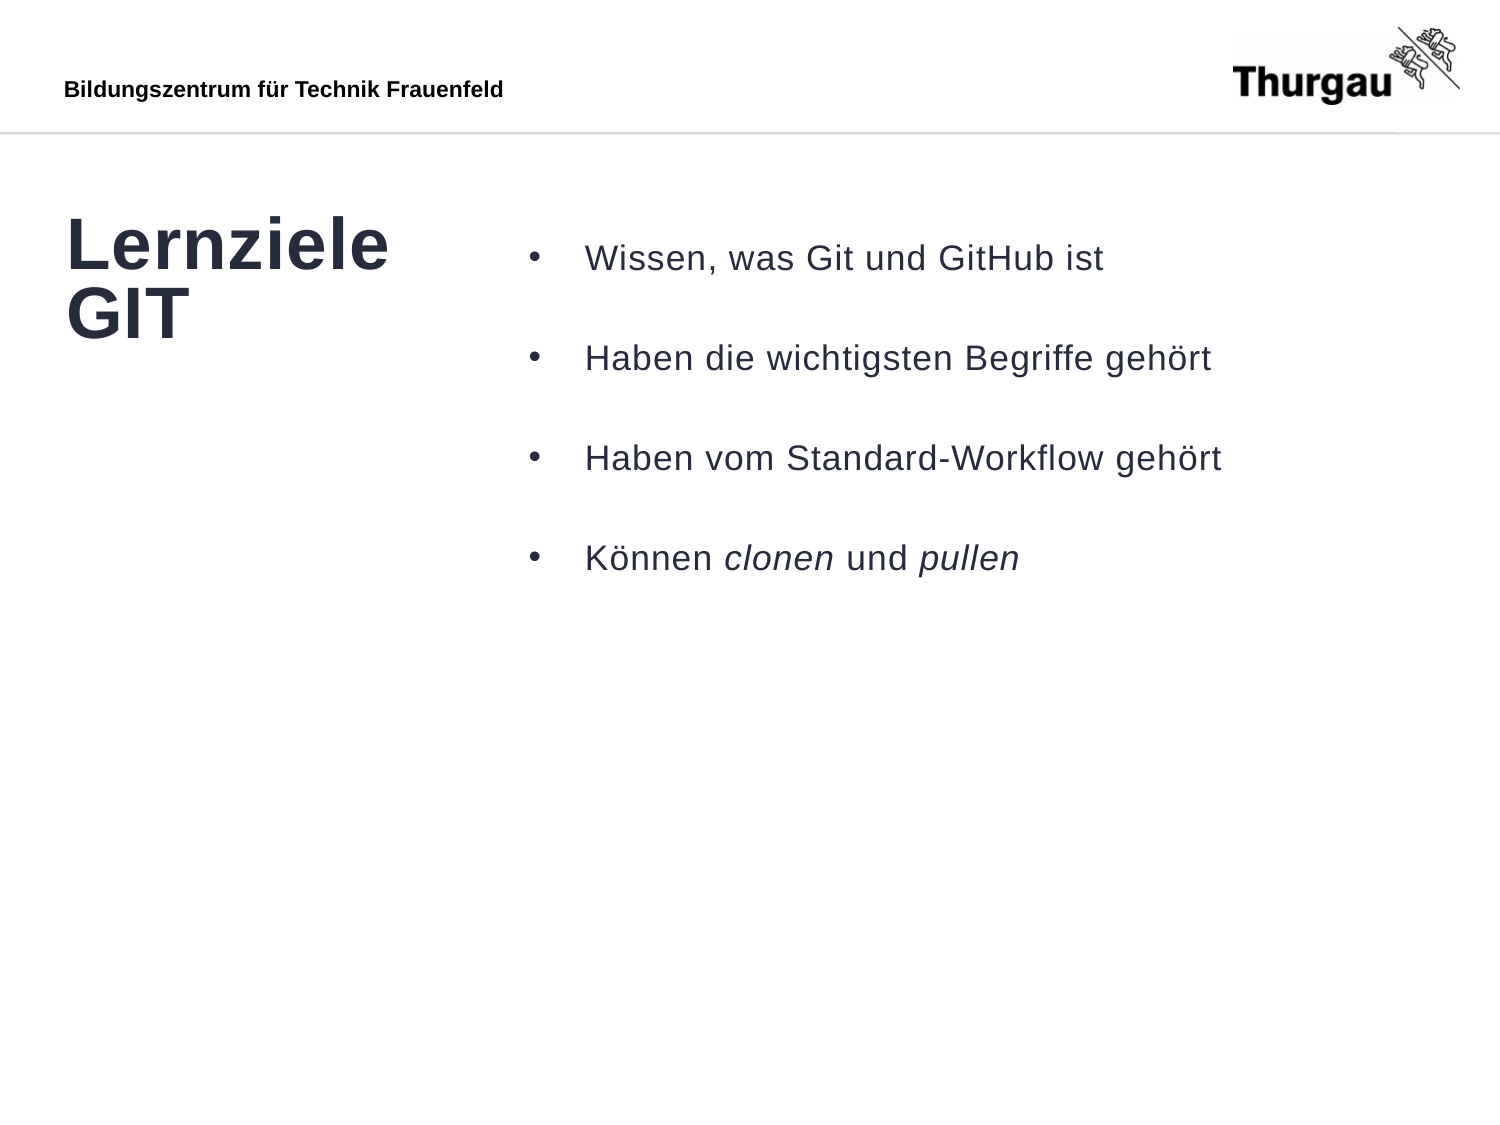

Bildungszentrum für Technik Frauenfeld
Lernziele GIT
Wissen, was Git und GitHub ist
Haben die wichtigsten Begriffe gehört
Haben vom Standard-Workflow gehört
Können clonen und pullen